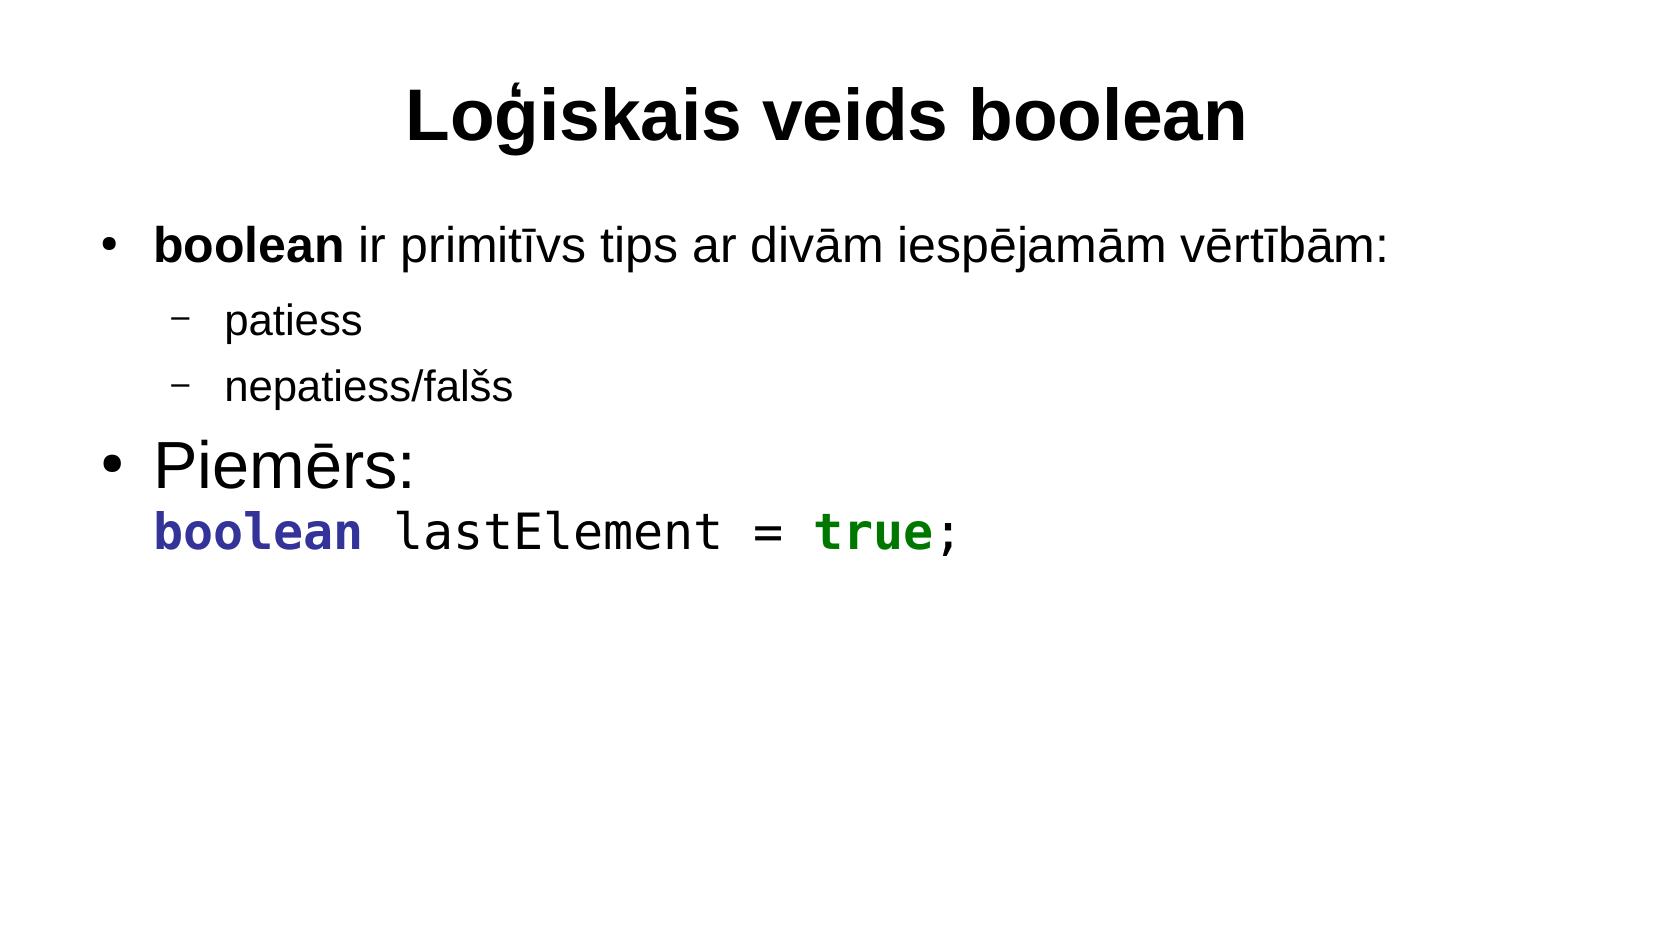

# Loģiskais veids boolean
boolean ir primitīvs tips ar divām iespējamām vērtībām:
patiess
nepatiess/falšs
Piemērs:
boolean lastElement = true;